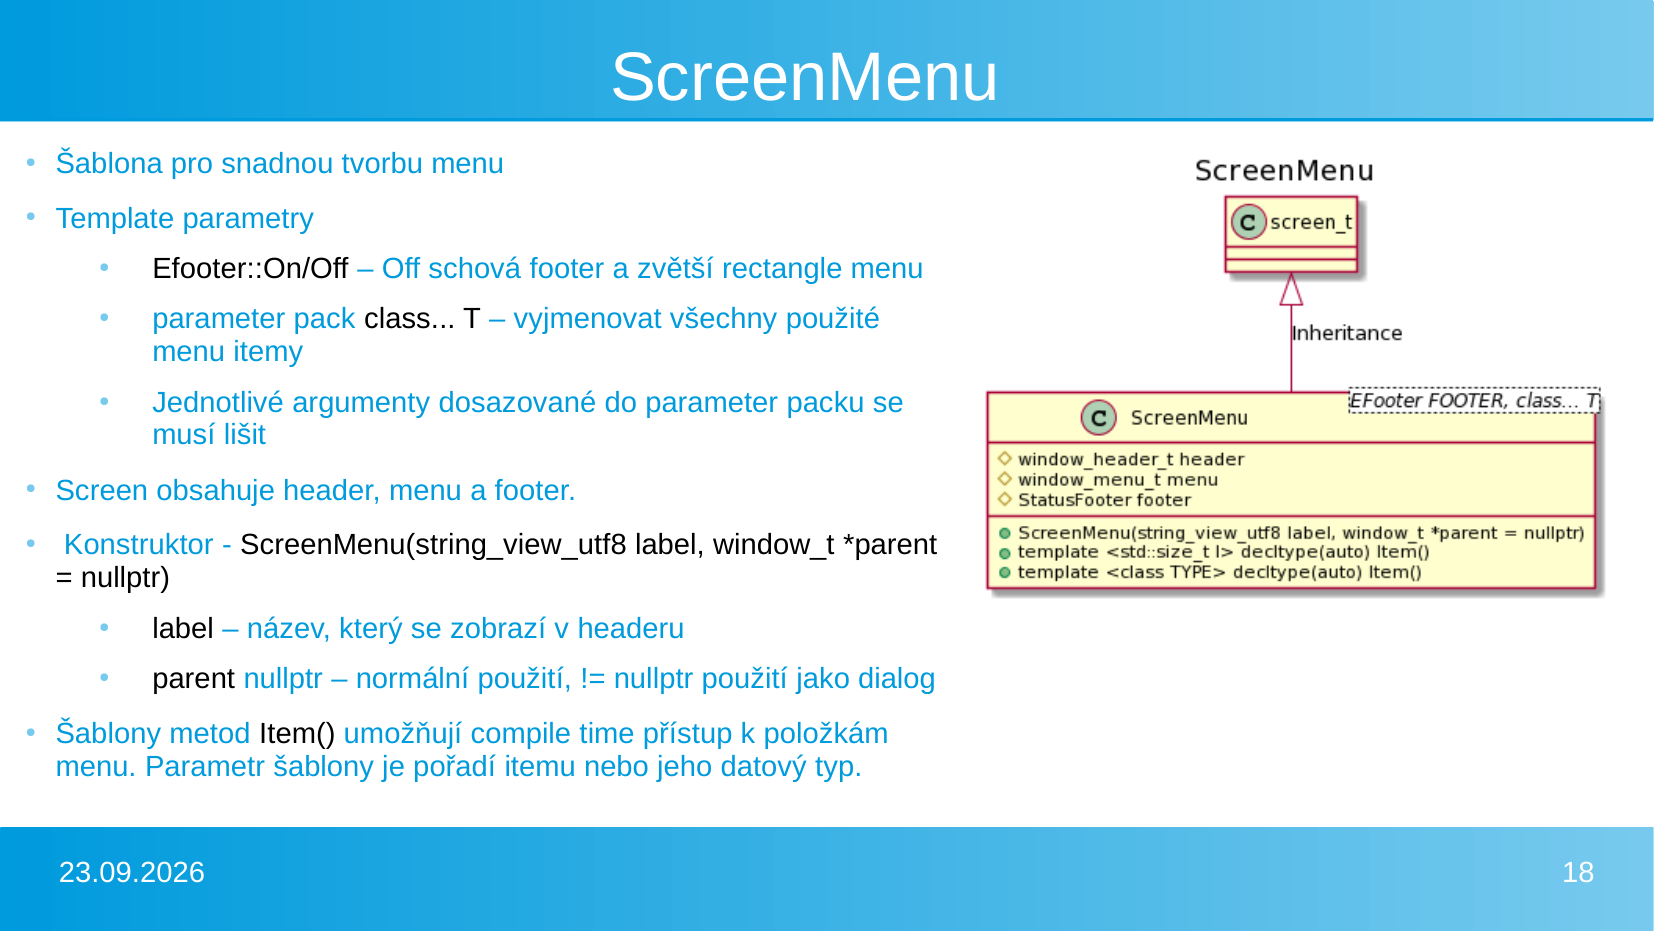

# ScreenMenu
Šablona pro snadnou tvorbu menu
Template parametry
Efooter::On/Off – Off schová footer a zvětší rectangle menu
parameter pack class... T – vyjmenovat všechny použité menu itemy
Jednotlivé argumenty dosazované do parameter packu se musí lišit
Screen obsahuje header, menu a footer.
 Konstruktor - ScreenMenu(string_view_utf8 label, window_t *parent = nullptr)
label – název, který se zobrazí v headeru
parent nullptr – normální použití, != nullptr použití jako dialog
Šablony metod Item() umožňují compile time přístup k položkám menu. Parametr šablony je pořadí itemu nebo jeho datový typ.
18